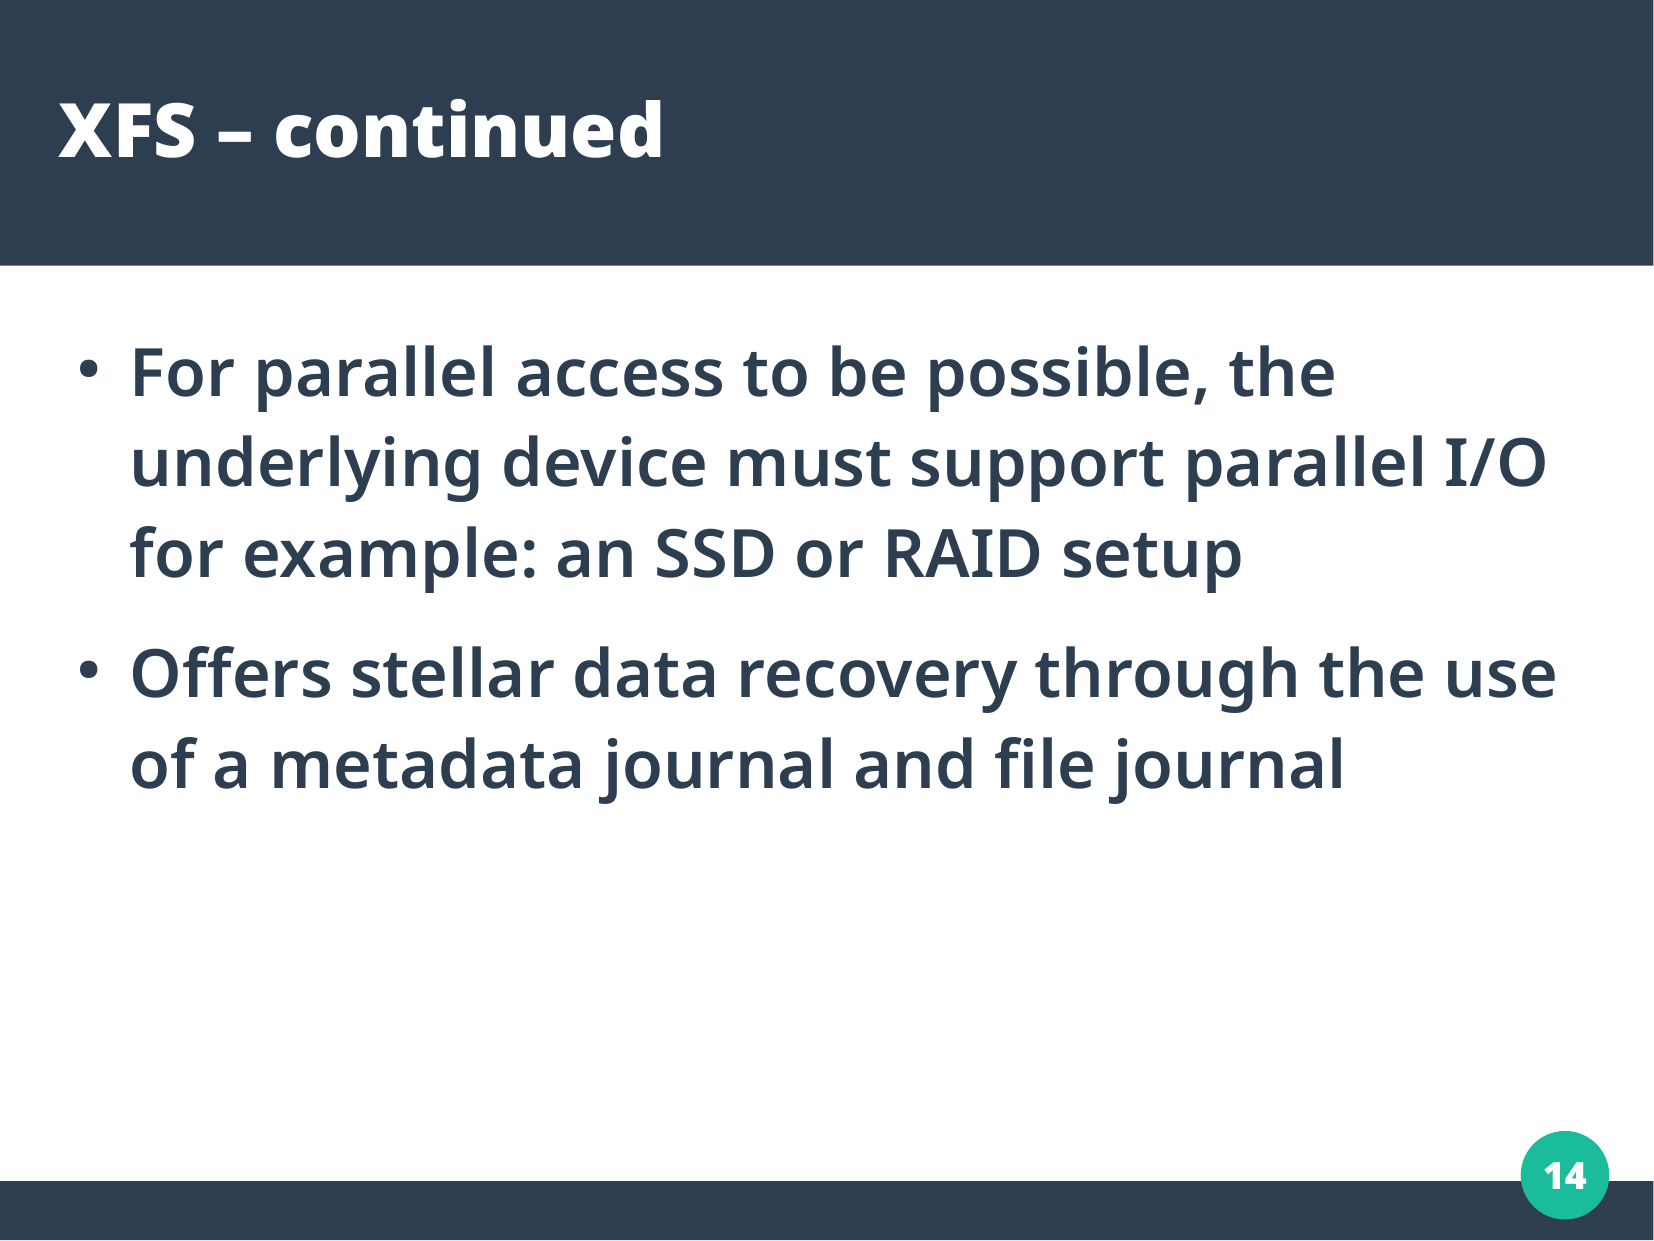

# XFS – continued
For parallel access to be possible, the underlying device must support parallel I/O for example: an SSD or RAID setup
Offers stellar data recovery through the use of a metadata journal and file journal
14